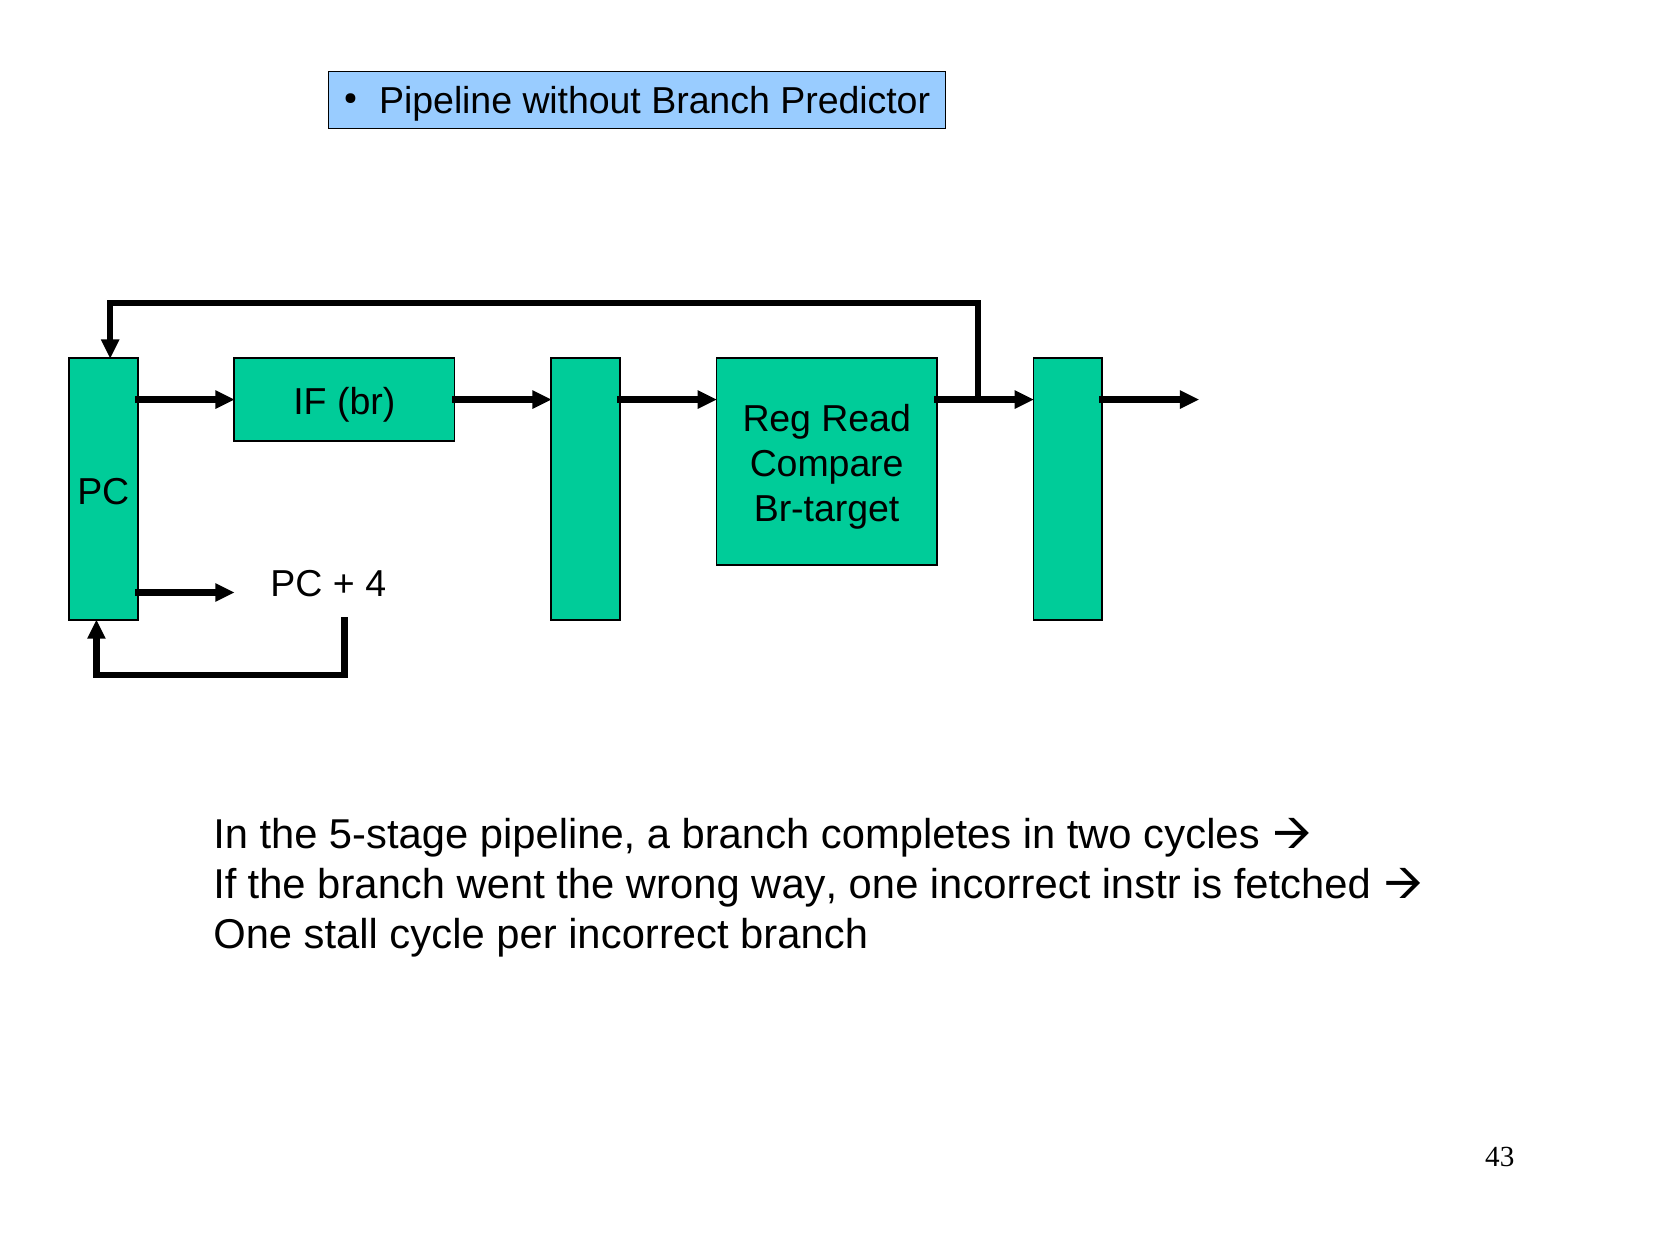

Pipeline without Branch Predictor
PC
IF (br)
Reg Read
Compare
Br-target
PC + 4
In the 5-stage pipeline, a branch completes in two cycles 
If the branch went the wrong way, one incorrect instr is fetched 
One stall cycle per incorrect branch